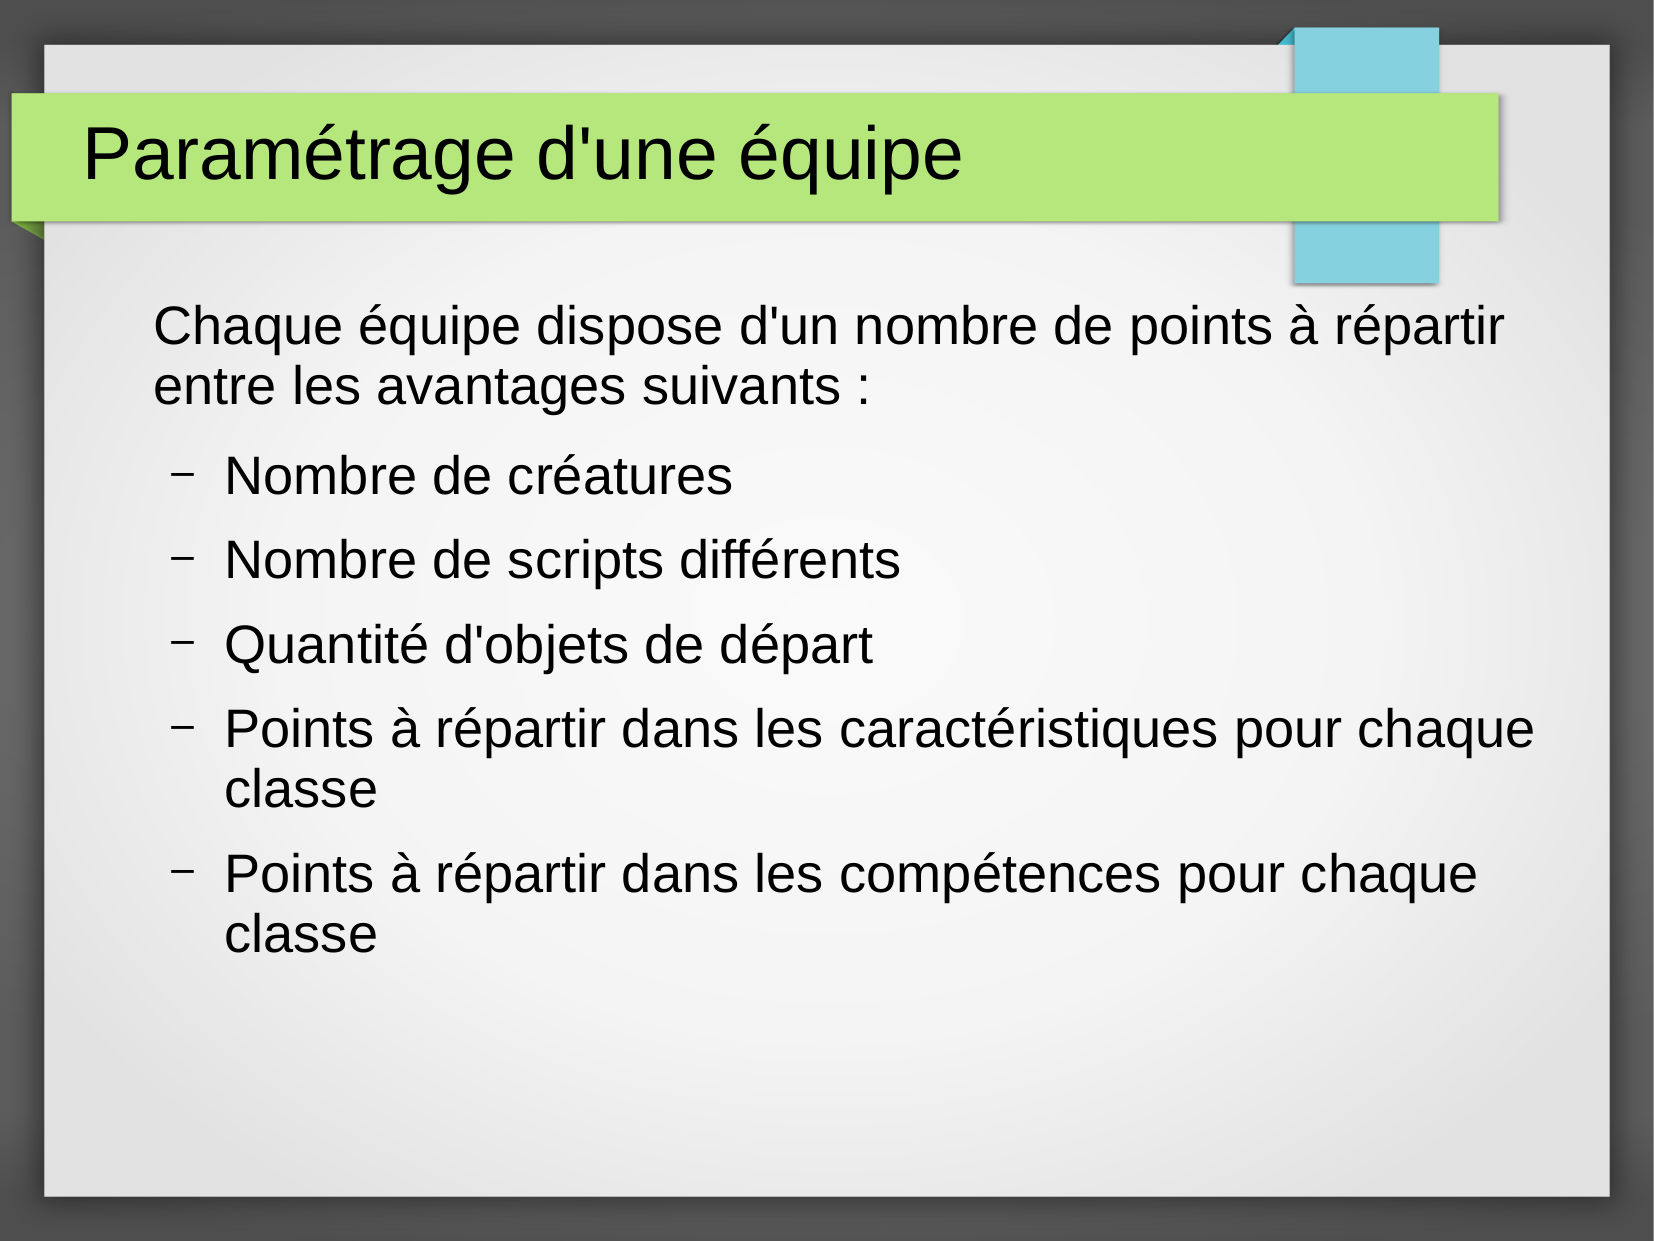

# Paramétrage d'une équipe
Chaque équipe dispose d'un nombre de points à répartir entre les avantages suivants :
Nombre de créatures
Nombre de scripts différents
Quantité d'objets de départ
Points à répartir dans les caractéristiques pour chaque classe
Points à répartir dans les compétences pour chaque classe